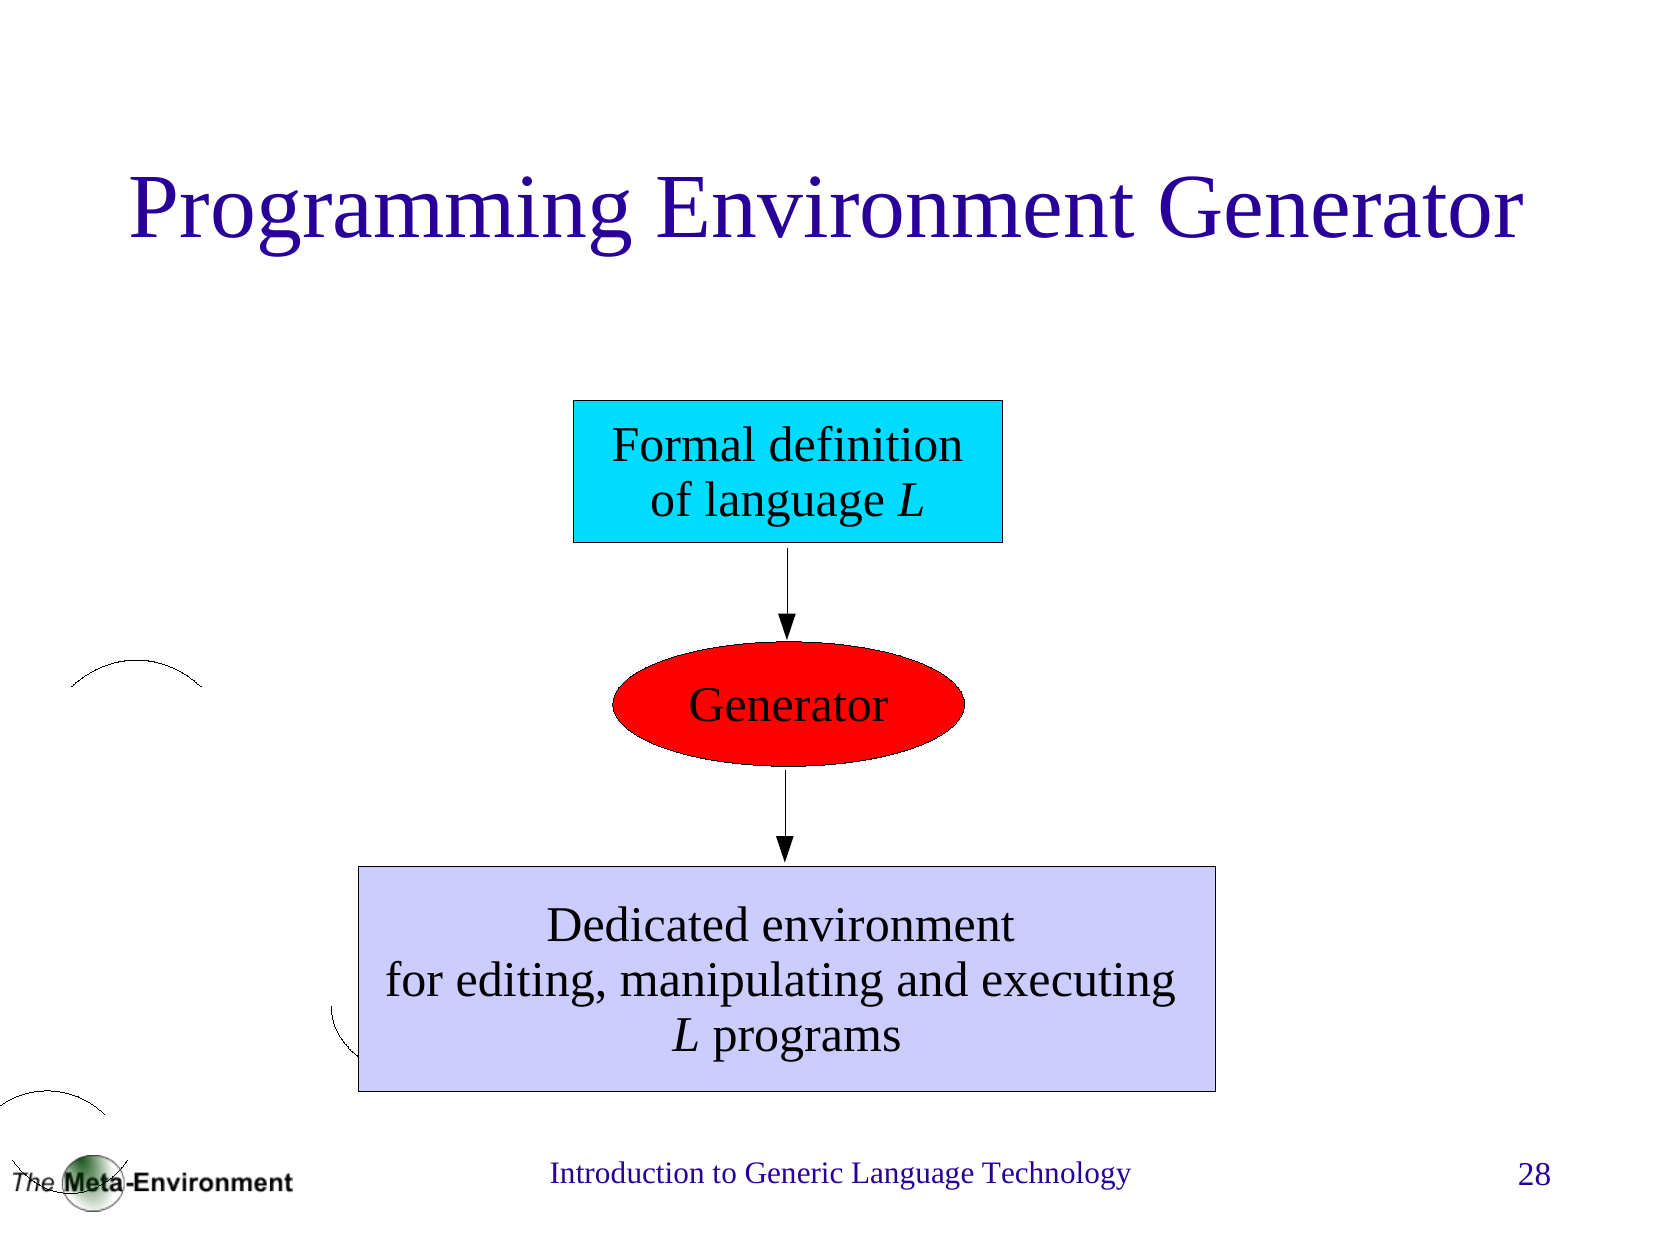

# Programming Environment Generator
Formal definition
of language L
Generator
Dedicated environment
for editing, manipulating and executing
L programs